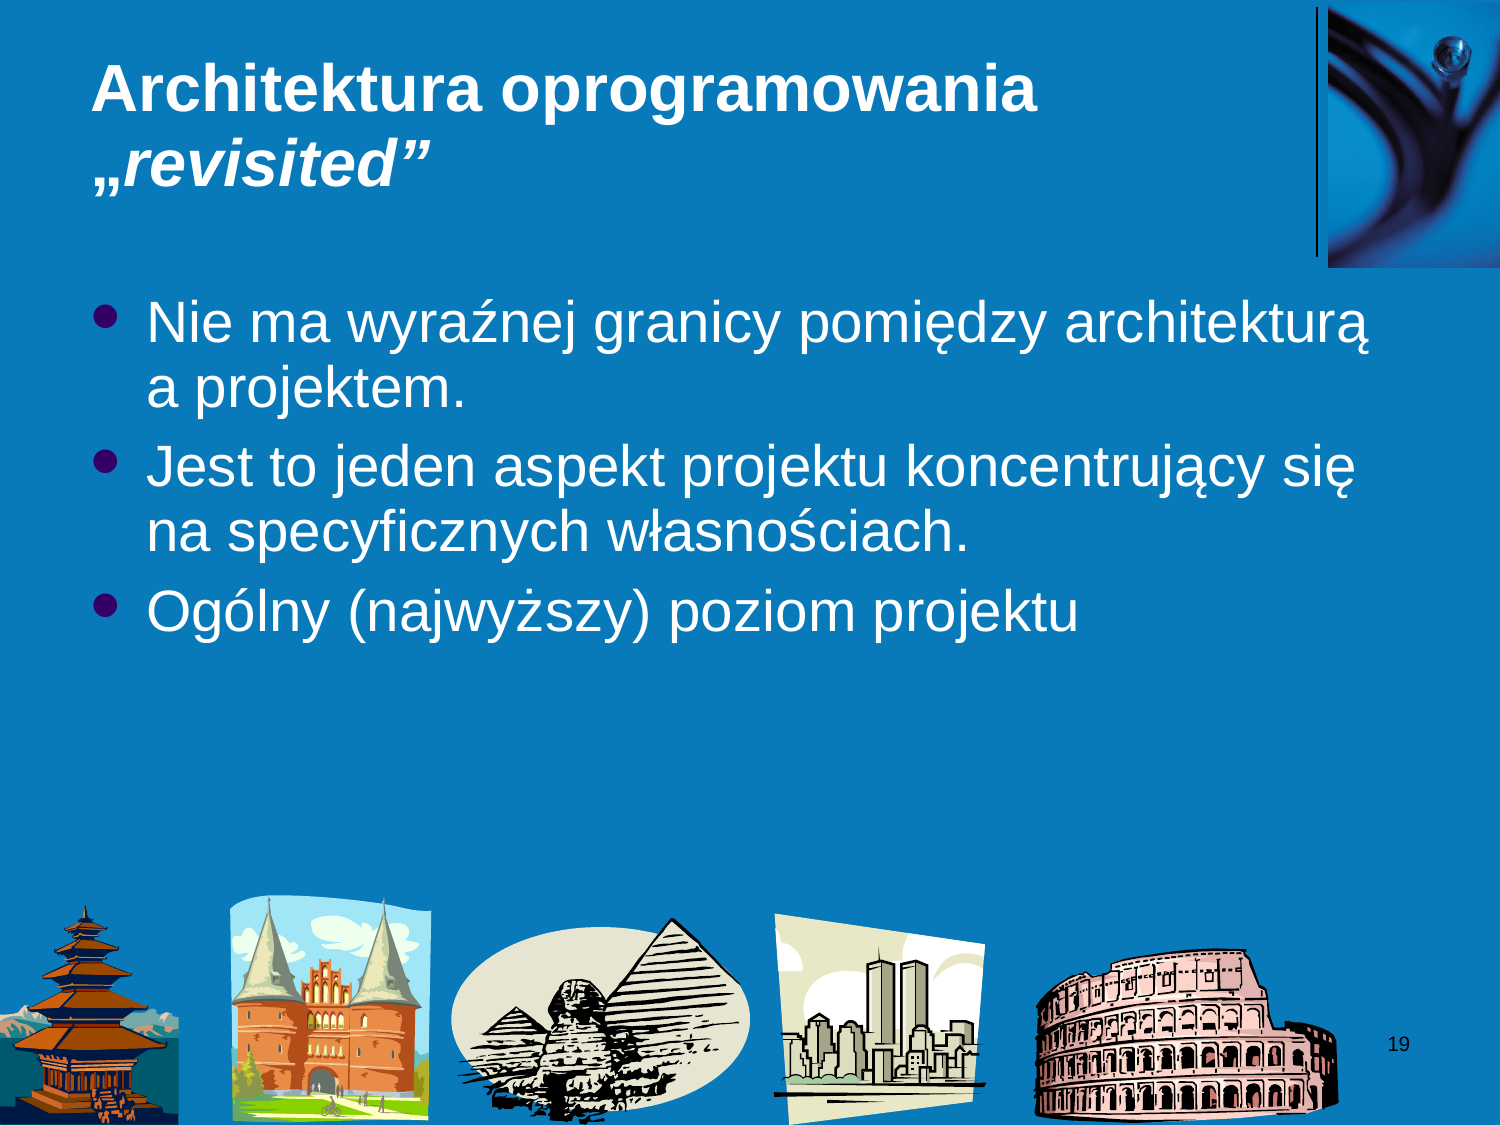

# Architektura oprogramowania „revisited”
Nie ma wyraźnej granicy pomiędzy architekturą a projektem.
Jest to jeden aspekt projektu koncentrujący się na specyficznych własnościach.
Ogólny (najwyższy) poziom projektu
19